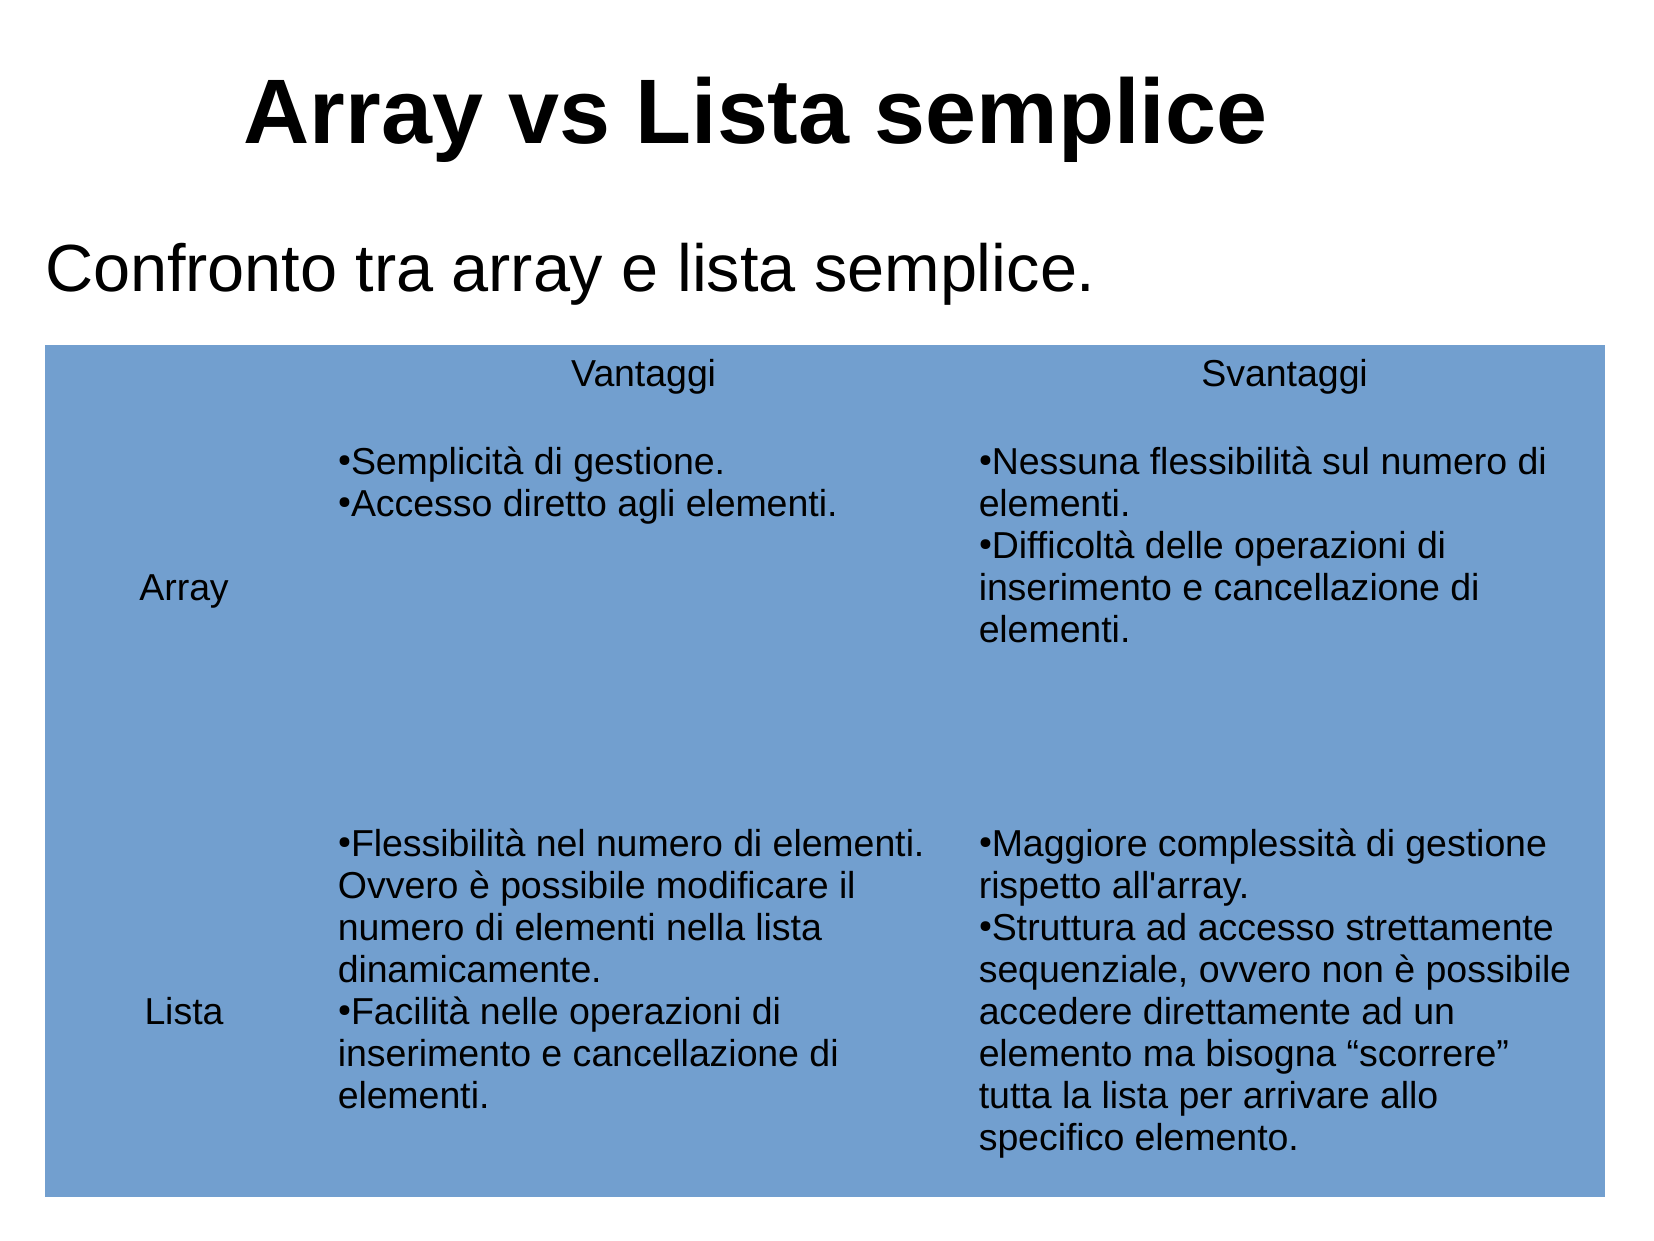

# Array vs Lista semplice
Confronto tra array e lista semplice.
| | Vantaggi | Svantaggi |
| --- | --- | --- |
| Array | Semplicità di gestione. Accesso diretto agli elementi. | Nessuna flessibilità sul numero di elementi. Difficoltà delle operazioni di inserimento e cancellazione di elementi. |
| Lista | Flessibilità nel numero di elementi. Ovvero è possibile modificare il numero di elementi nella lista dinamicamente. Facilità nelle operazioni di inserimento e cancellazione di elementi. | Maggiore complessità di gestione rispetto all'array. Struttura ad accesso strettamente sequenziale, ovvero non è possibile accedere direttamente ad un elemento ma bisogna “scorrere” tutta la lista per arrivare allo specifico elemento. |